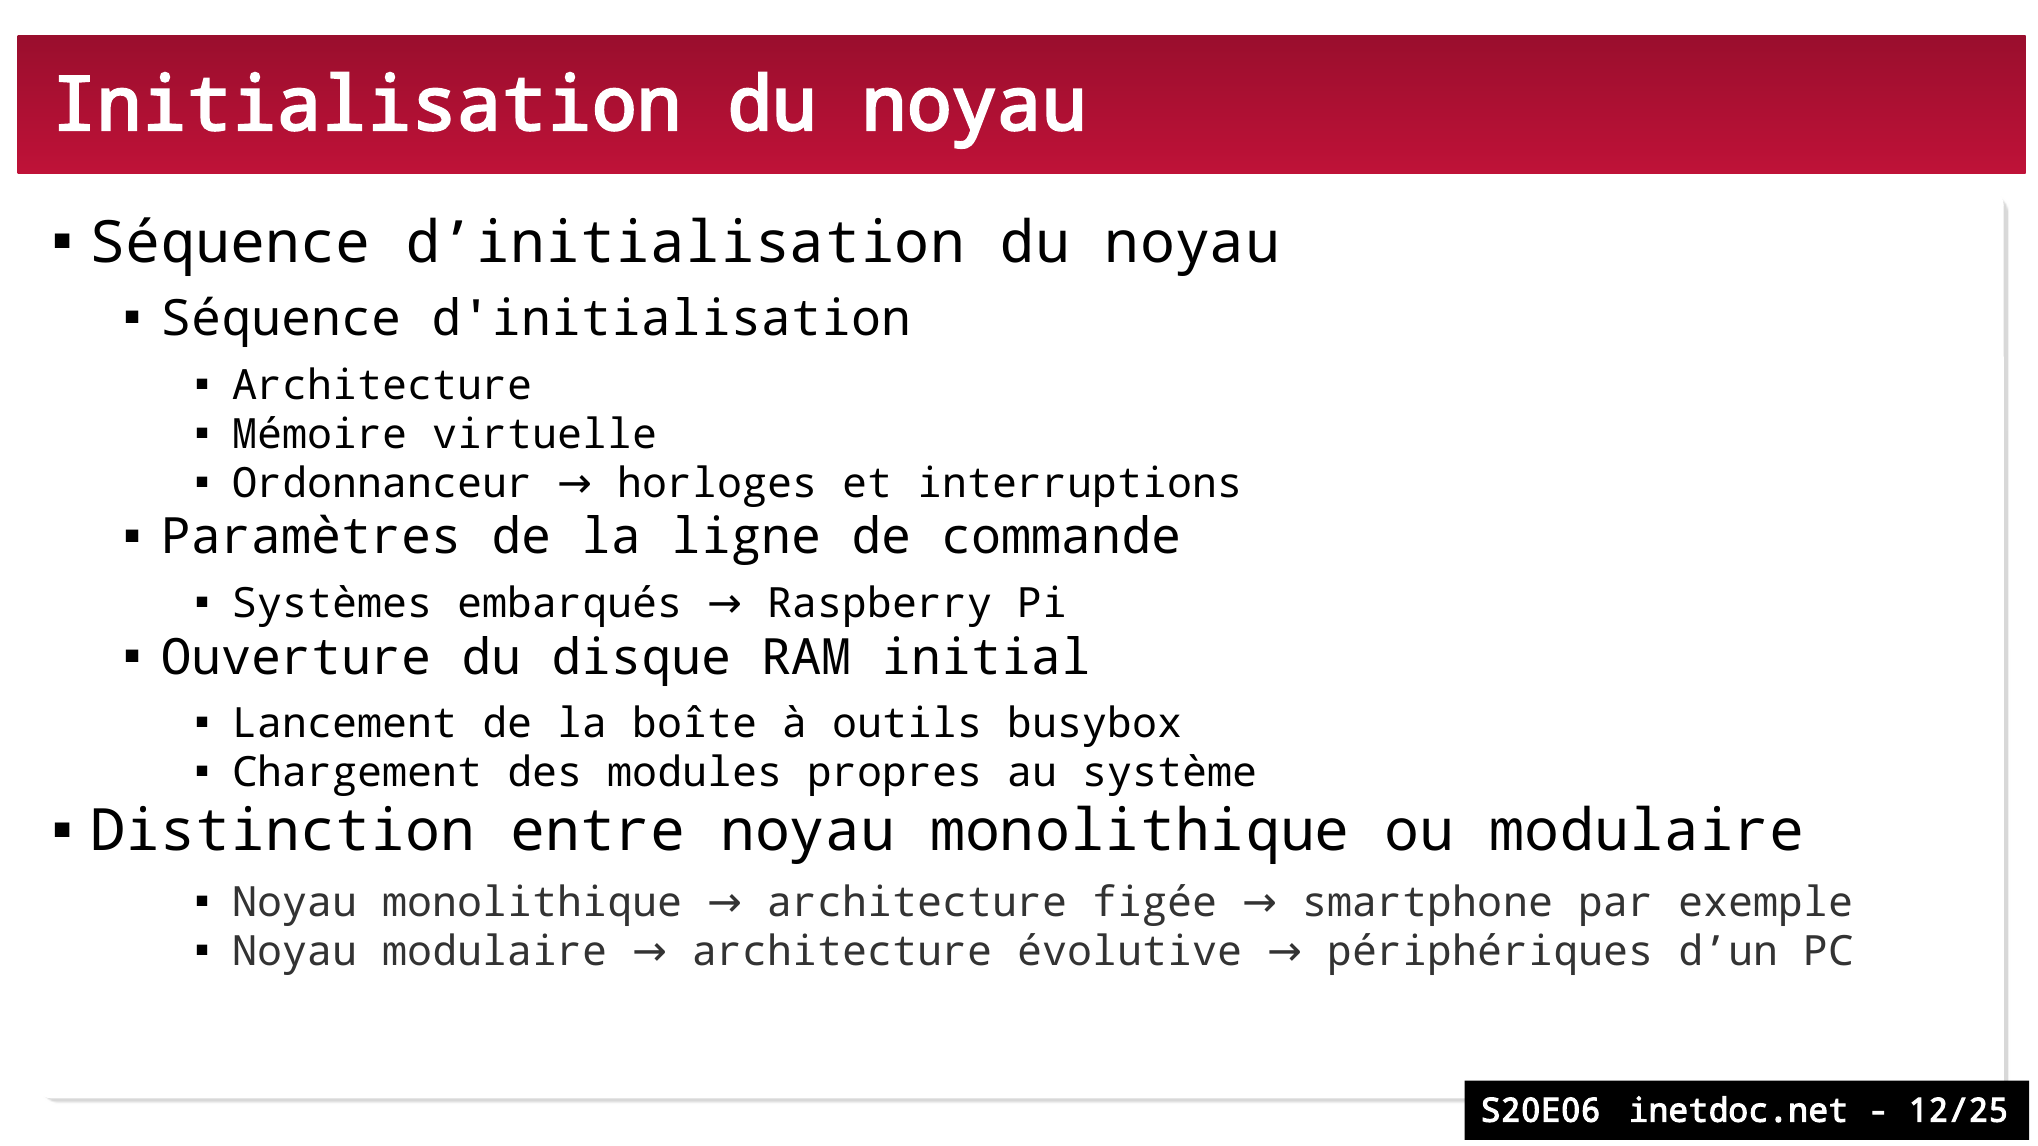

Initialisation du noyau
Séquence d’initialisation du noyau
Séquence d'initialisation
Architecture
Mémoire virtuelle
Ordonnanceur → horloges et interruptions
Paramètres de la ligne de commande
Systèmes embarqués → Raspberry Pi
Ouverture du disque RAM initial
Lancement de la boîte à outils busybox
Chargement des modules propres au système
Distinction entre noyau monolithique ou modulaire
Noyau monolithique → architecture figée → smartphone par exemple
Noyau modulaire → architecture évolutive → périphériques d’un PC
S20E06	inetdoc.net - /25